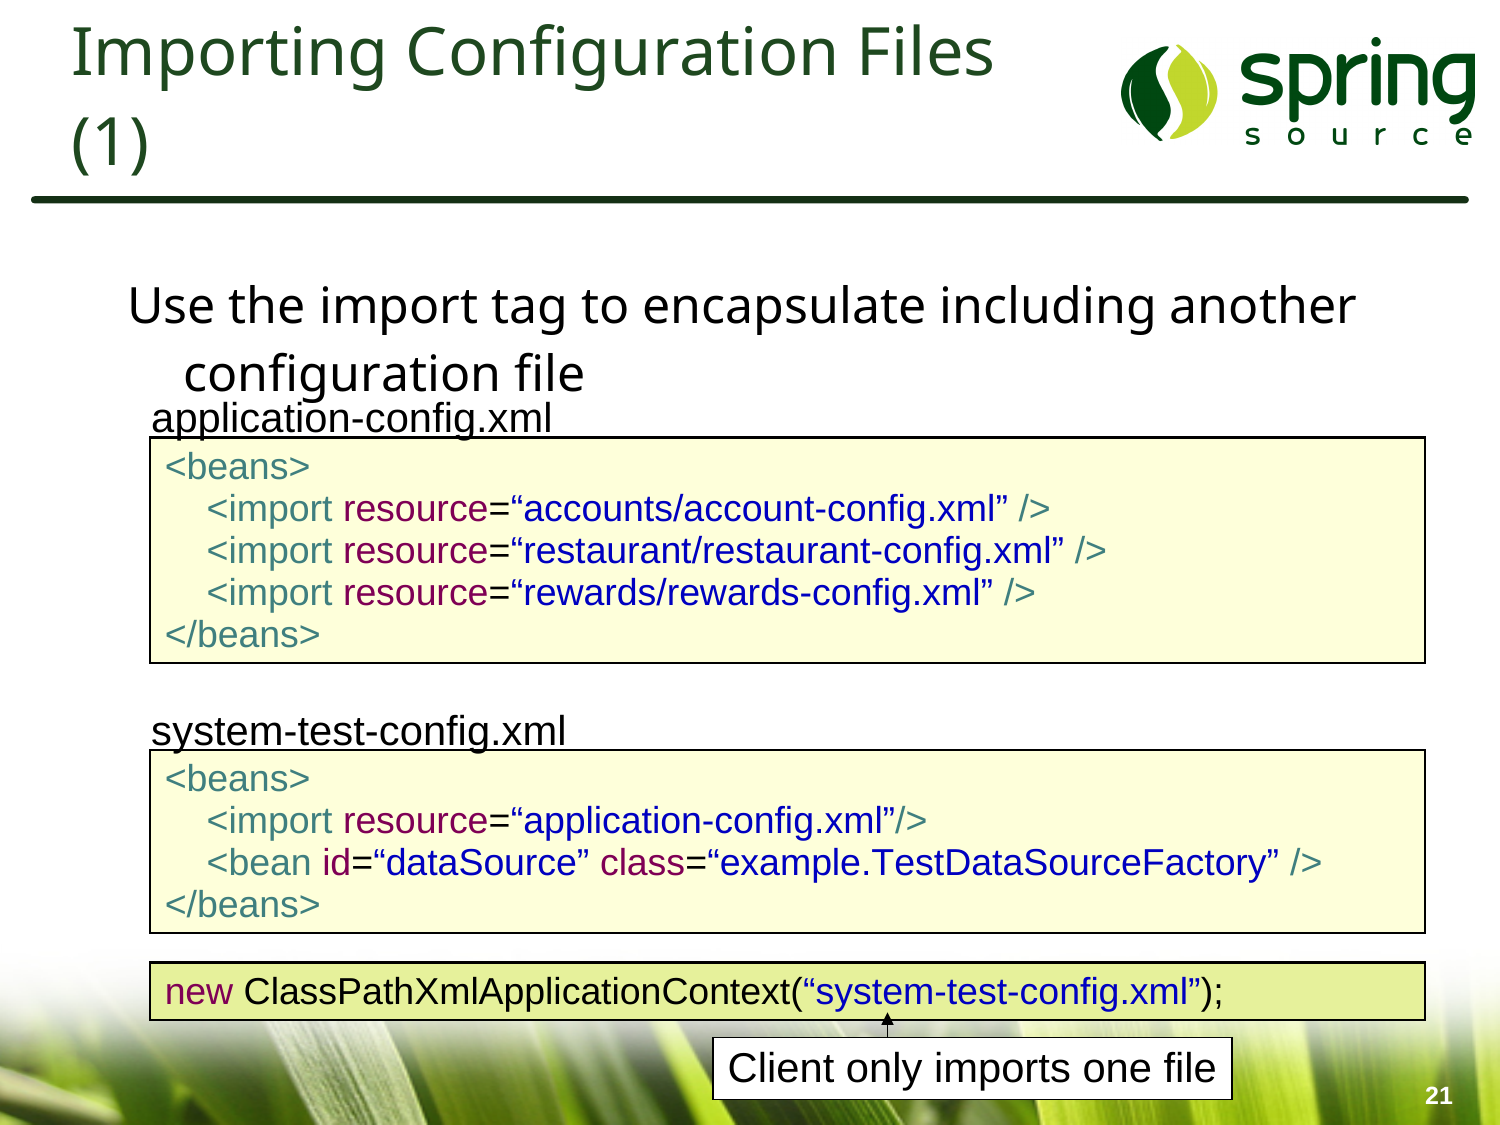

# Importing Configuration Files (1)
Use the import tag to encapsulate including another configuration file
 application-config.xml
<beans>
 <import resource=“accounts/account-config.xml” />
 <import resource=“restaurant/restaurant-config.xml” />
 <import resource=“rewards/rewards-config.xml” />
</beans>
 system-test-config.xml
<beans>
 <import resource=“application-config.xml”/>
 <bean id=“dataSource” class=“example.TestDataSourceFactory” />
</beans>
new ClassPathXmlApplicationContext(“system-test-config.xml”);
Client only imports one file